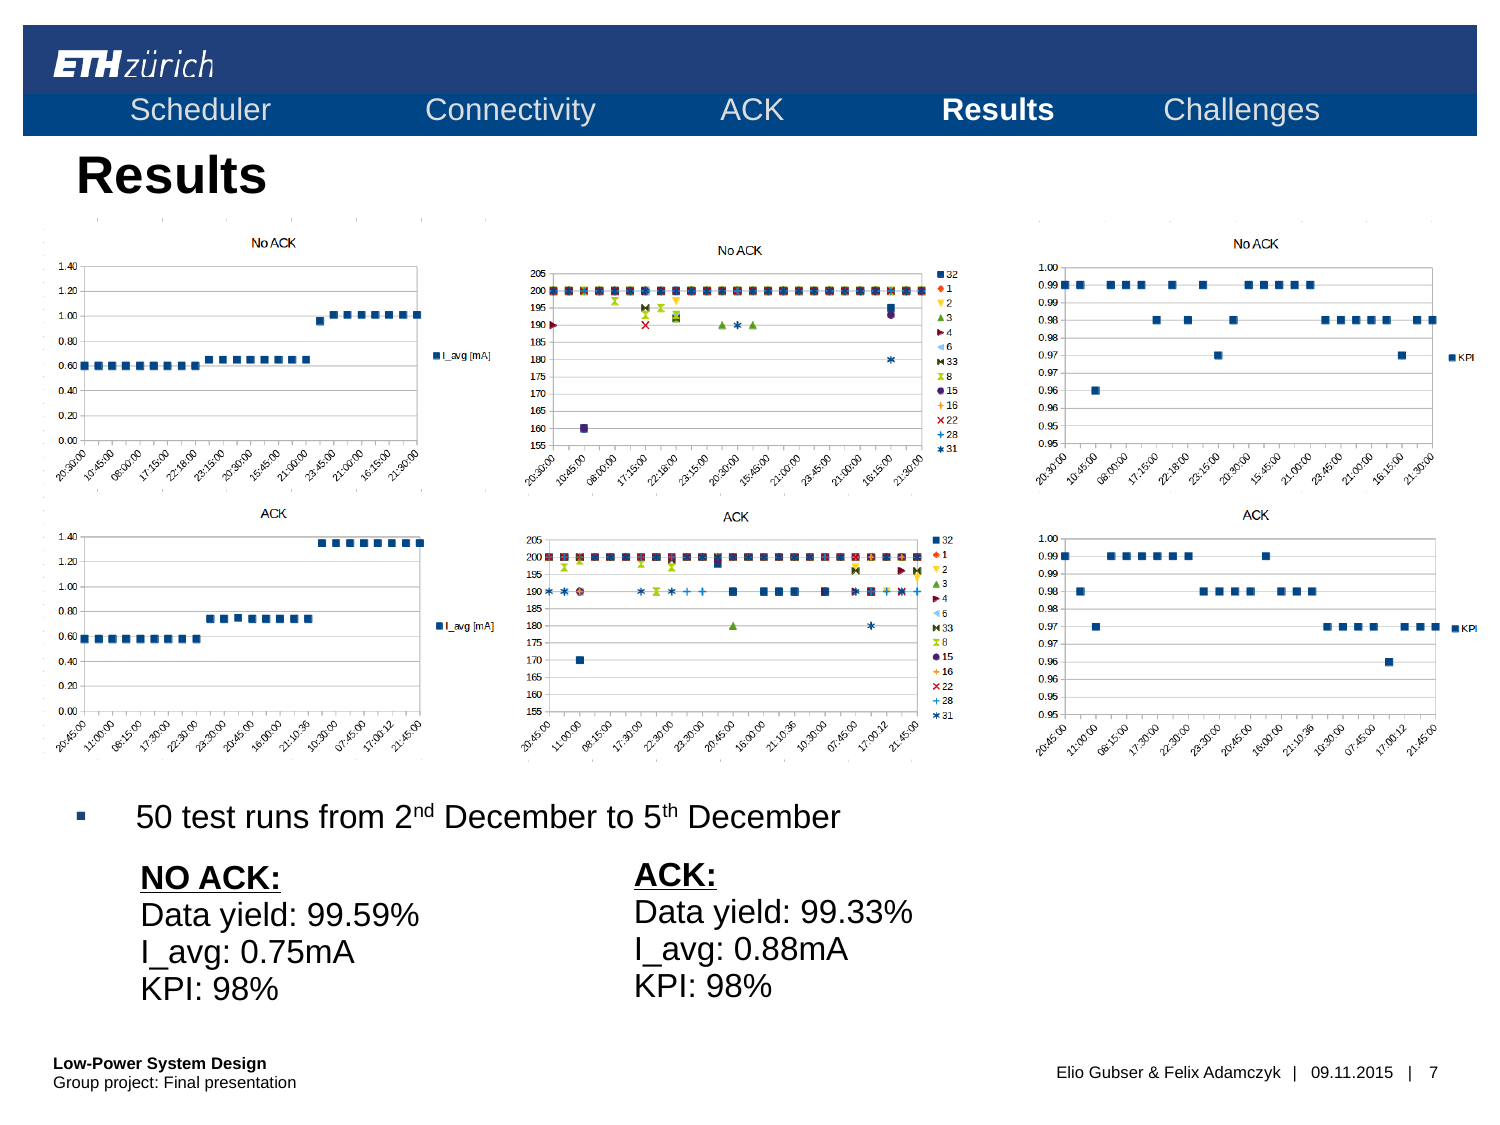

Scheduler			Connectivity		ACK			Results		Challenges
# Results
50 test runs from 2nd December to 5th December
ACK:
Data yield: 99.33%
I_avg: 0.88mA
KPI: 98%
NO ACK:
Data yield: 99.59%
I_avg: 0.75mA
KPI: 98%
Elio Gubser & Felix Adamczyk
09.11.2015
7